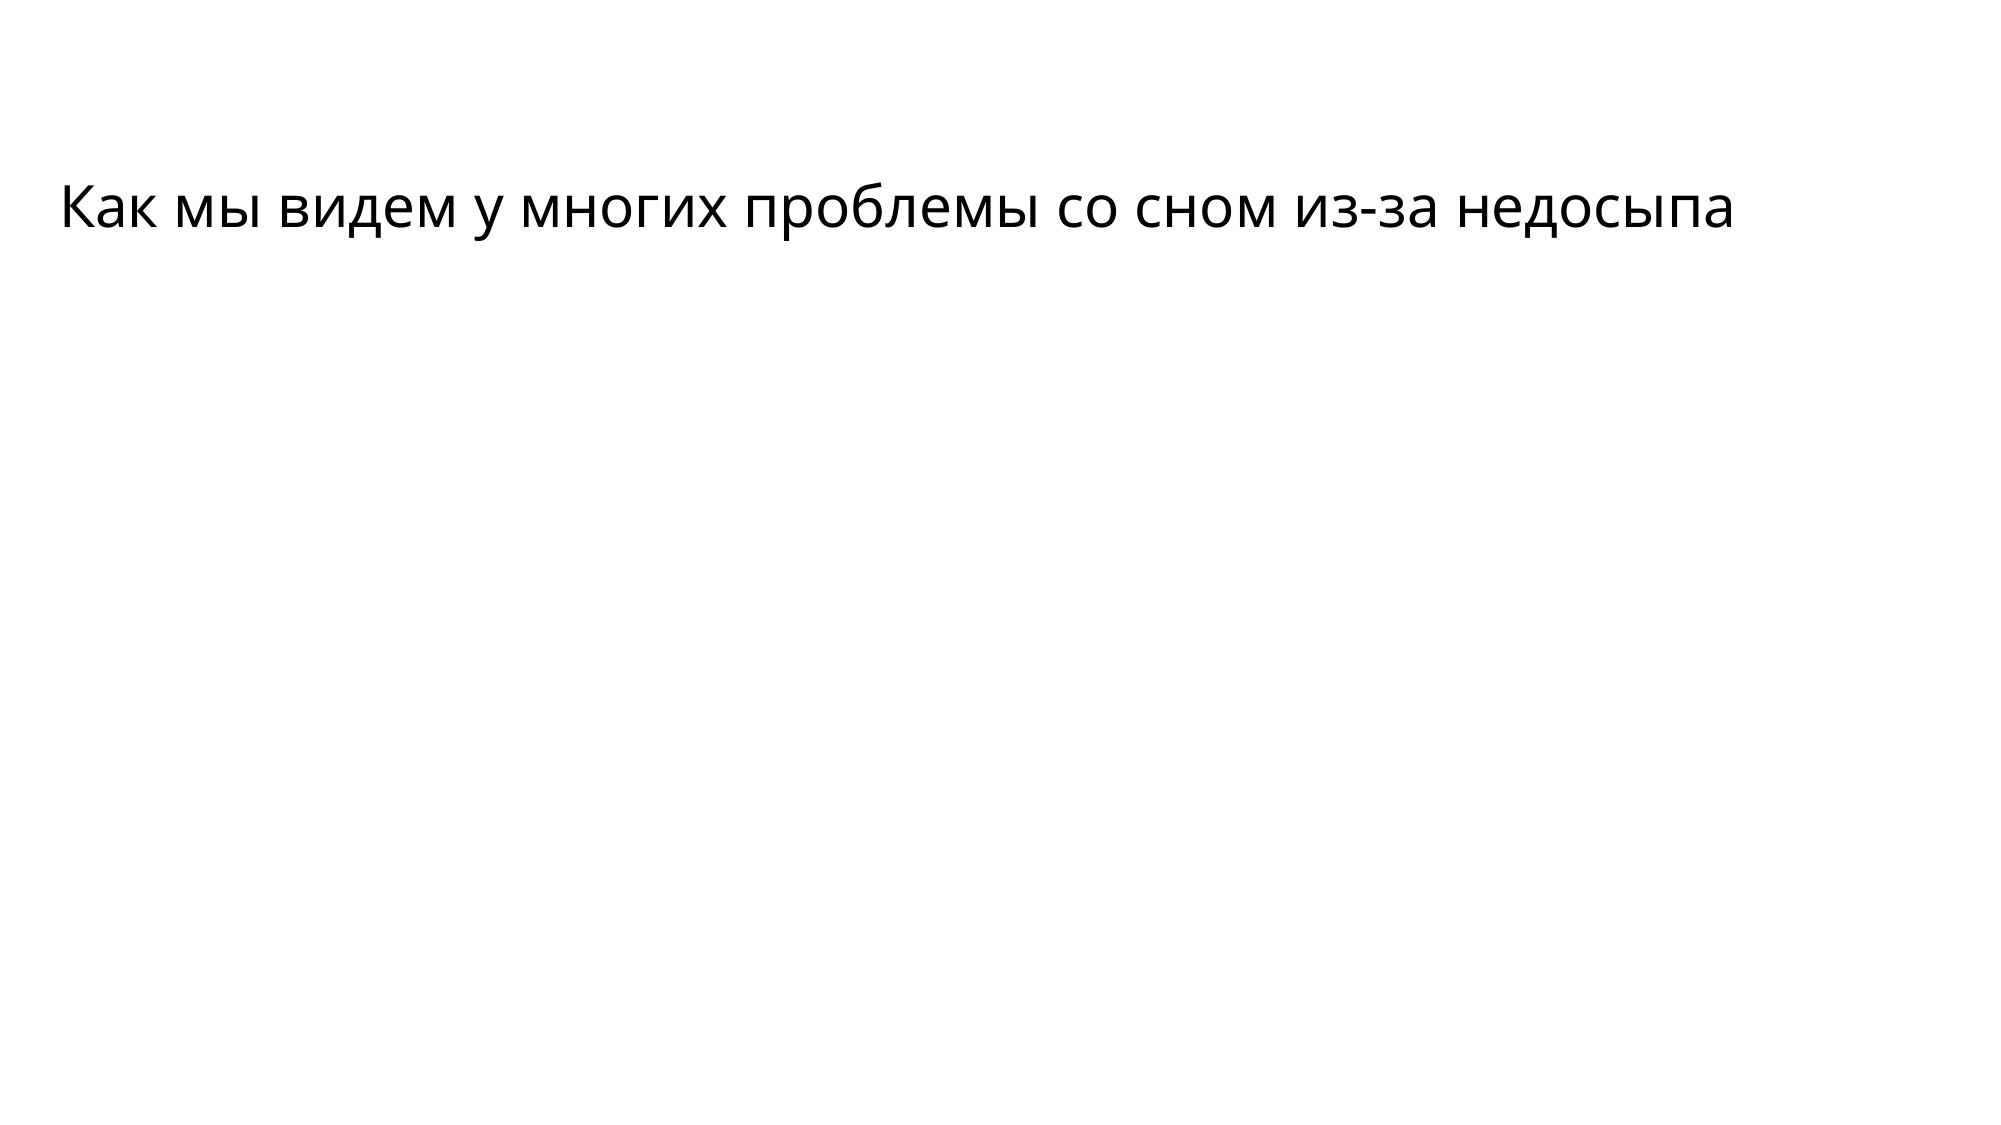

# Как мы видем у многих проблемы со сном из-за недосыпа